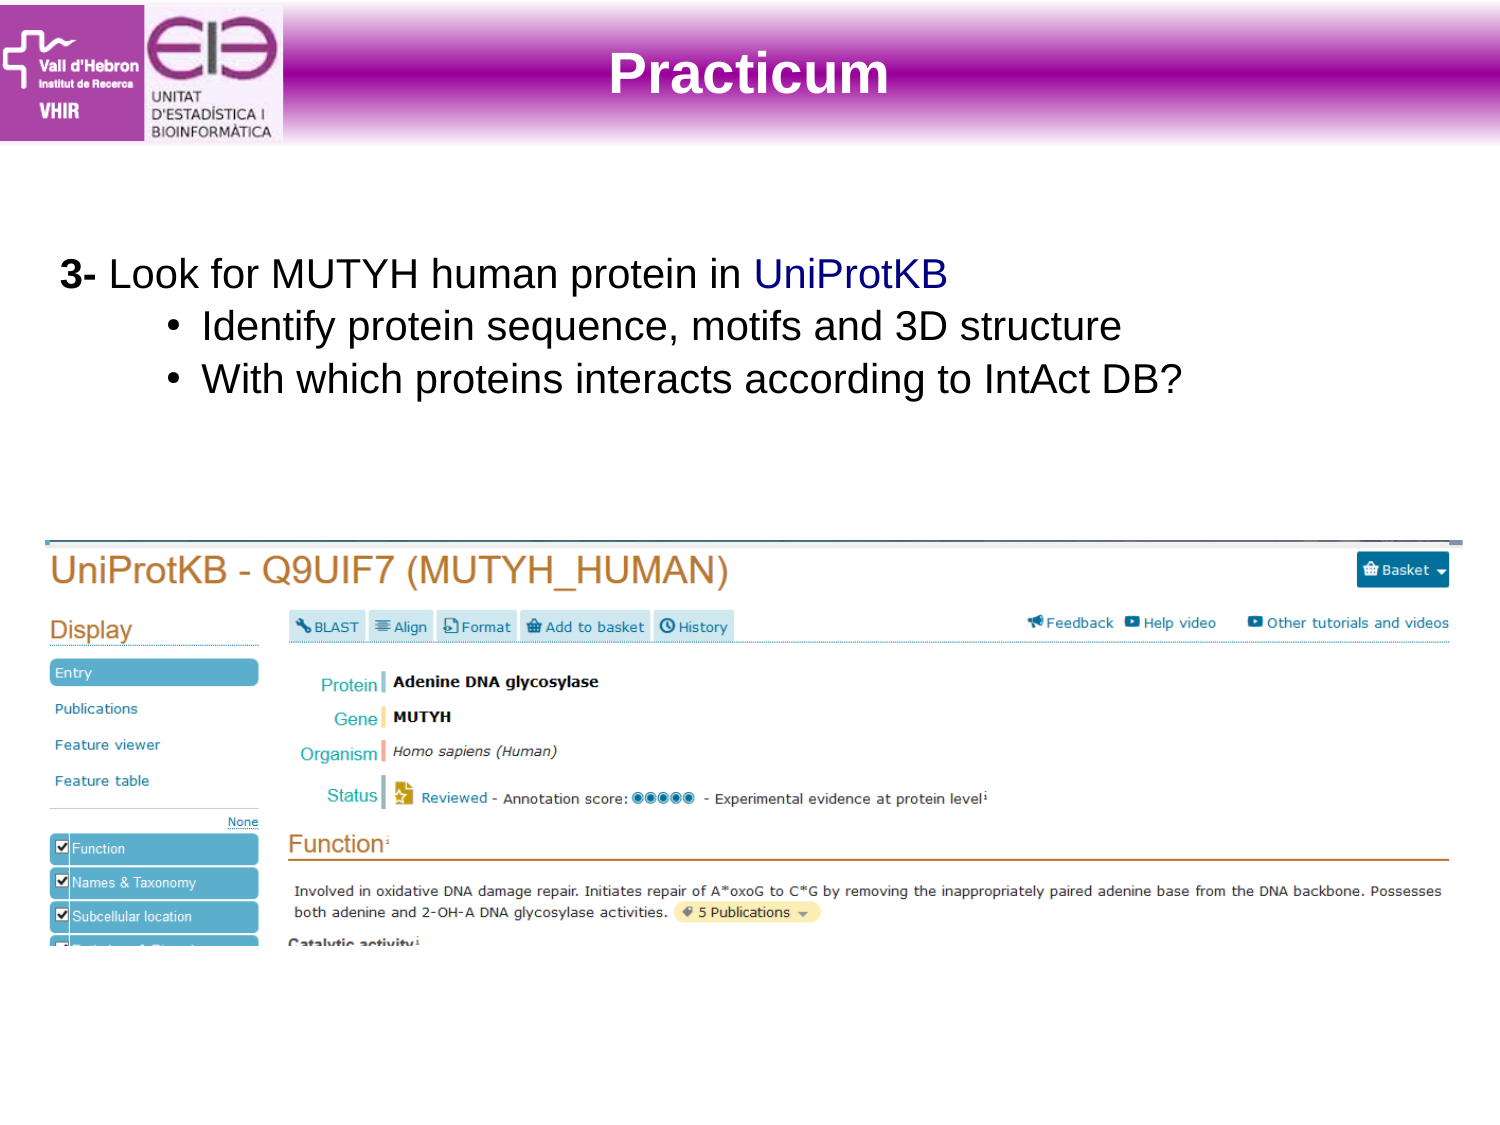

Practicum
3- Look for MUTYH human protein in UniProtKB
Identify protein sequence, motifs and 3D structure
With which proteins interacts according to IntAct DB?